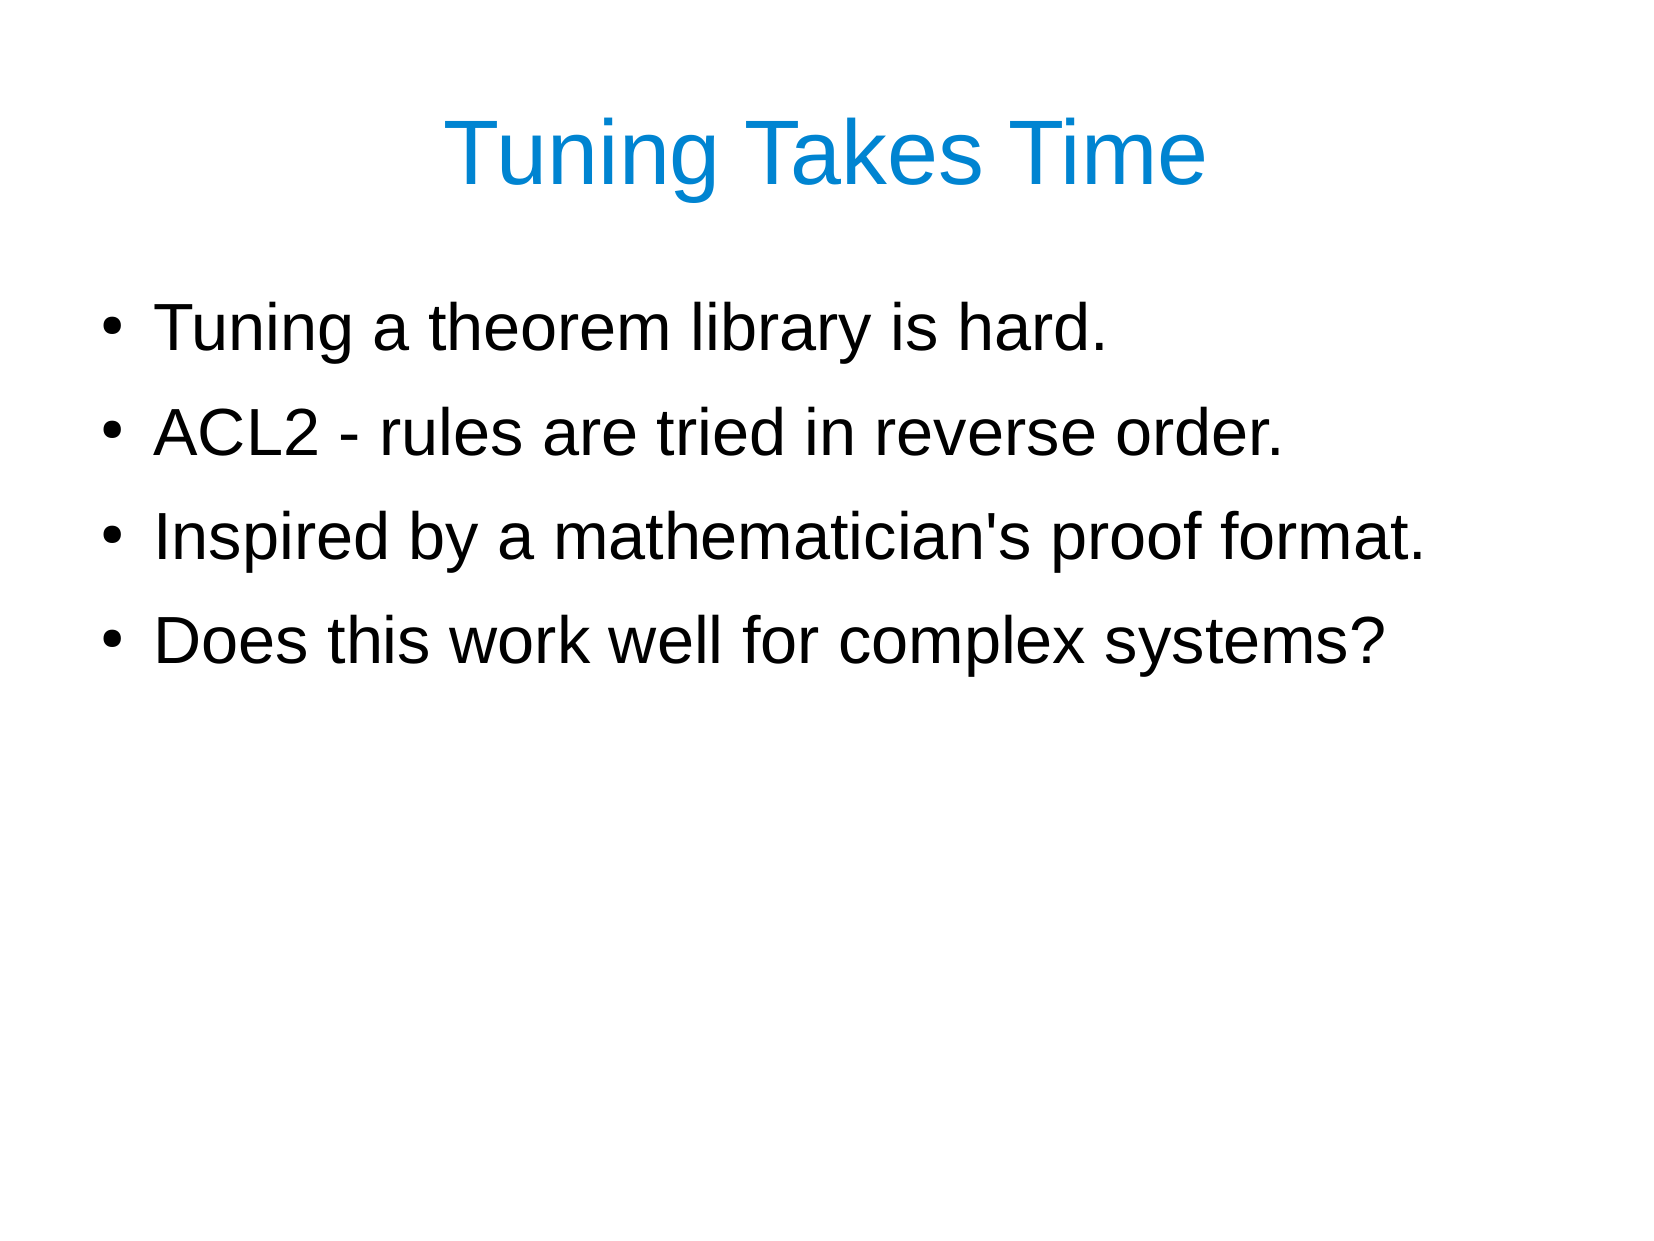

# Tuning Takes Time
Tuning a theorem library is hard.
ACL2 - rules are tried in reverse order.
Inspired by a mathematician's proof format.
Does this work well for complex systems?